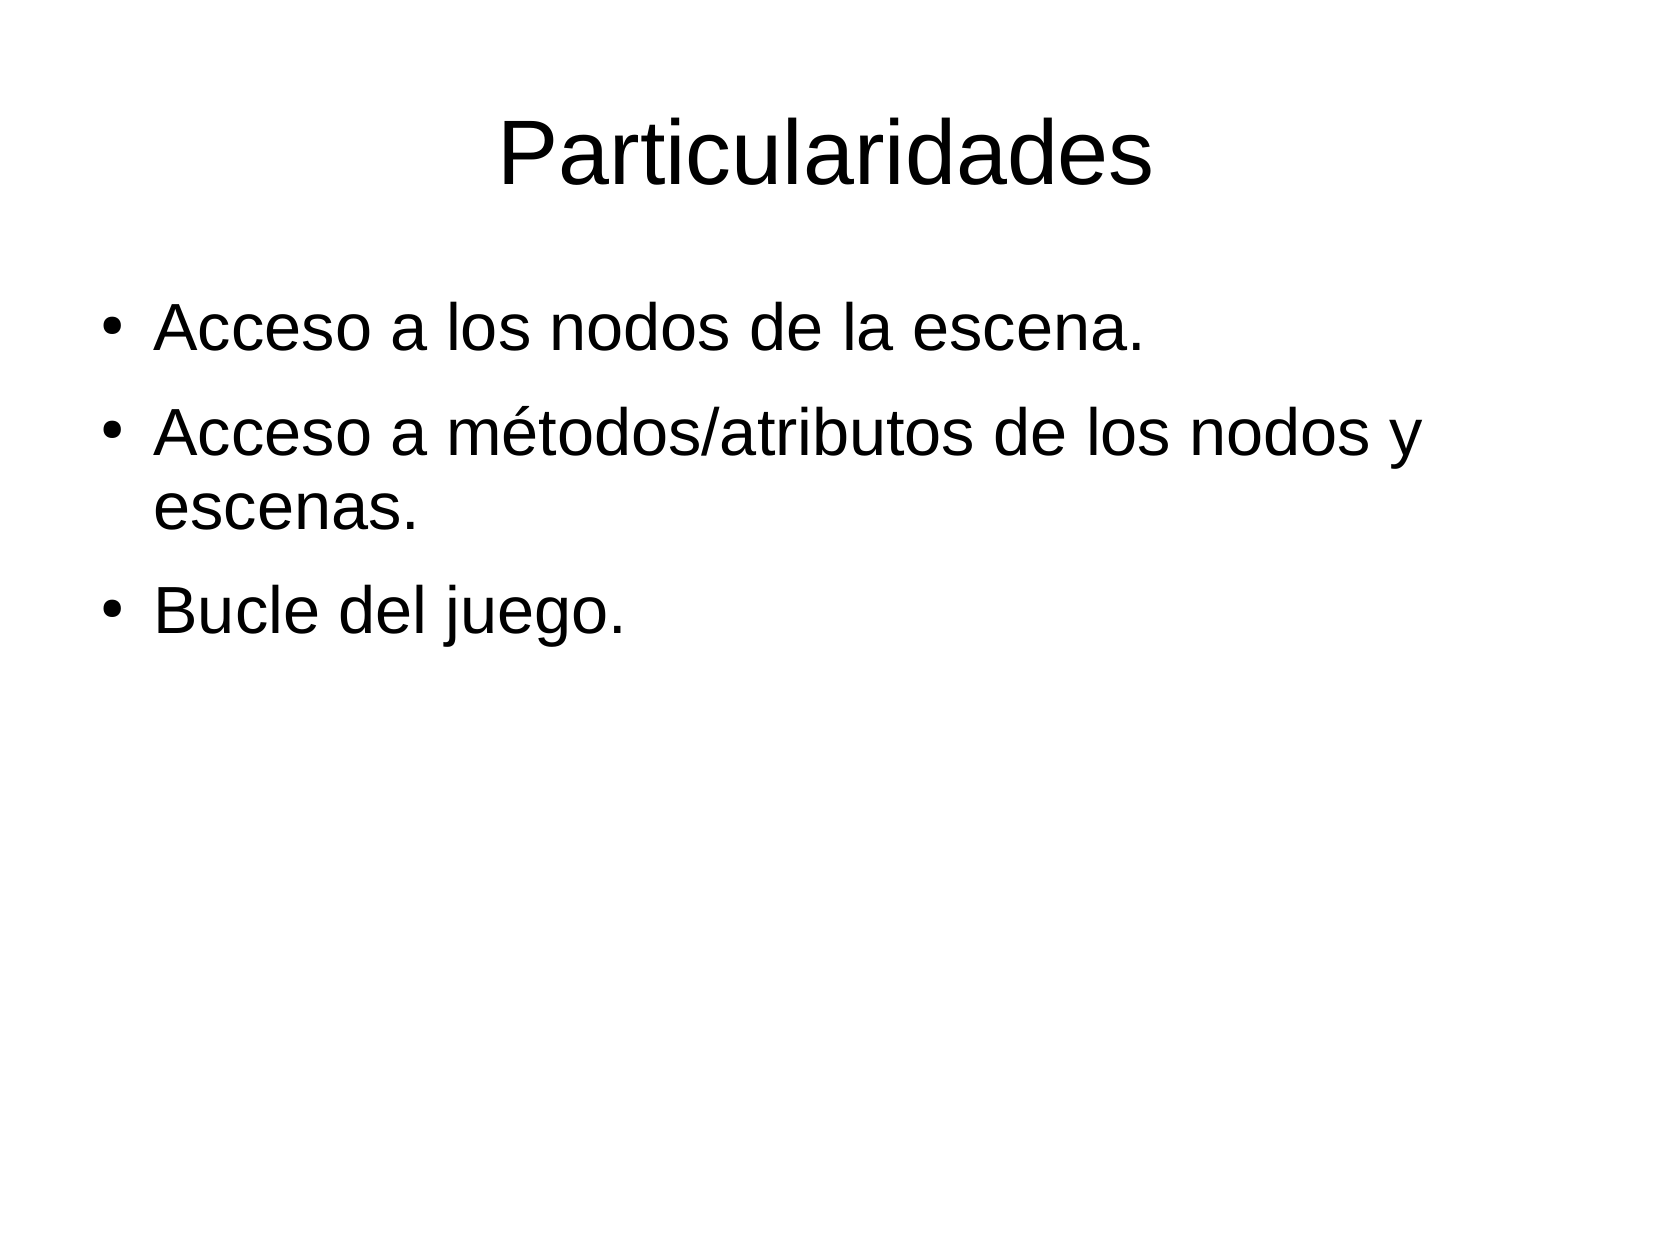

# Particularidades
Acceso a los nodos de la escena.
Acceso a métodos/atributos de los nodos y escenas.
Bucle del juego.